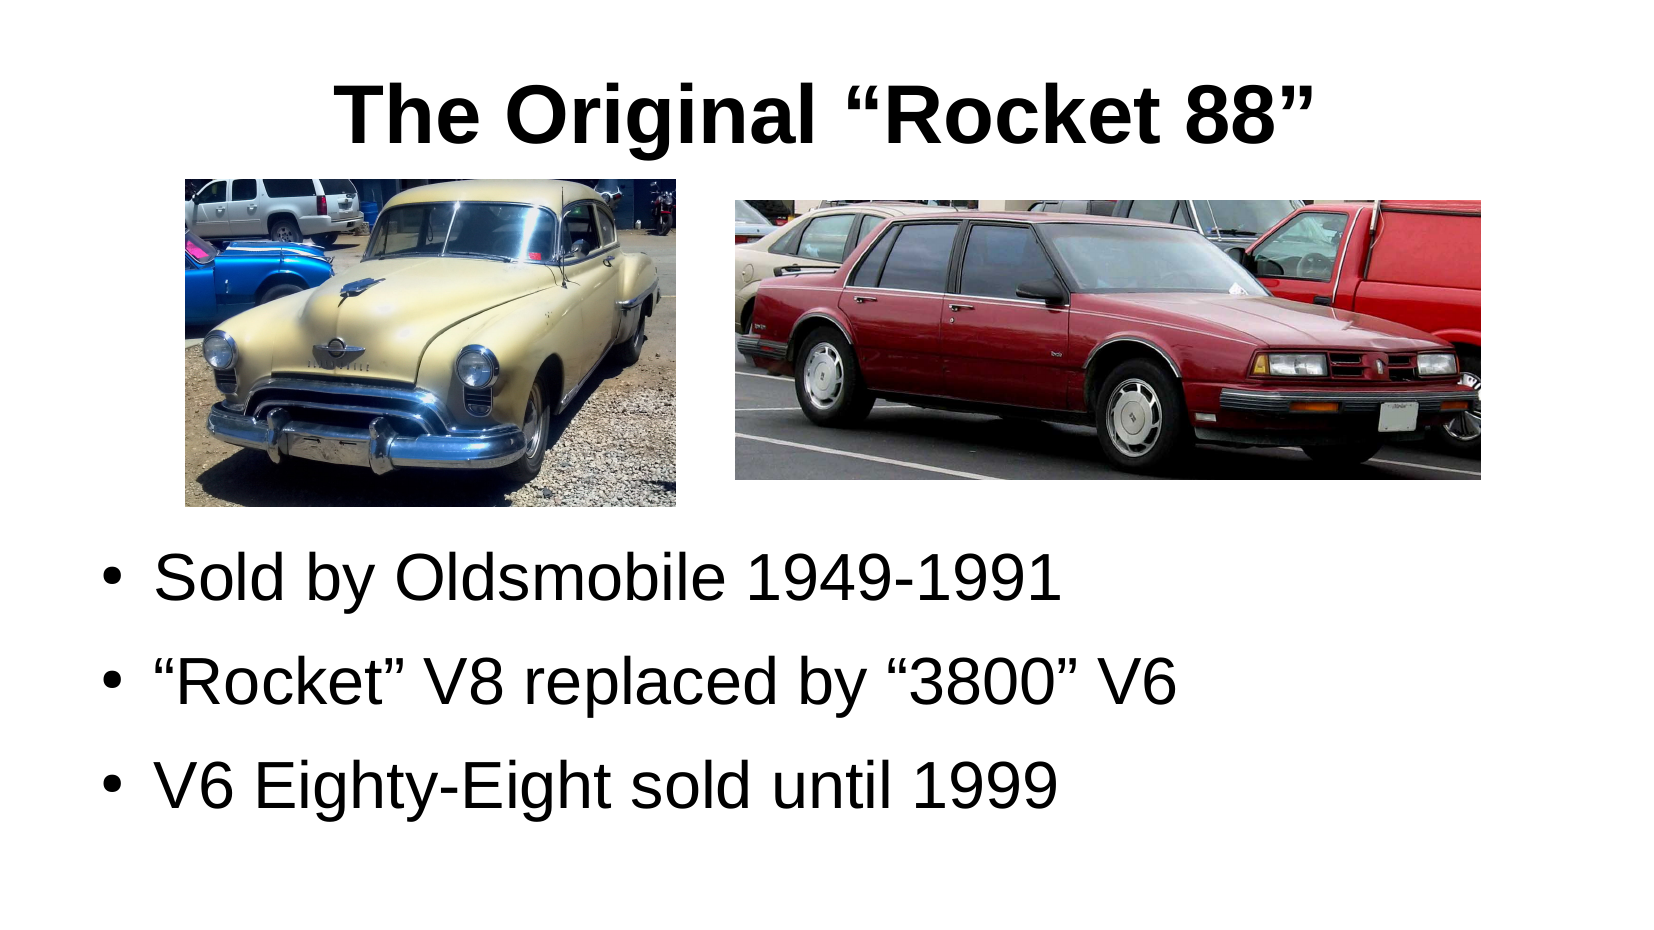

# The Original “Rocket 88”
Sold by Oldsmobile 1949-1991
“Rocket” V8 replaced by “3800” V6
V6 Eighty-Eight sold until 1999